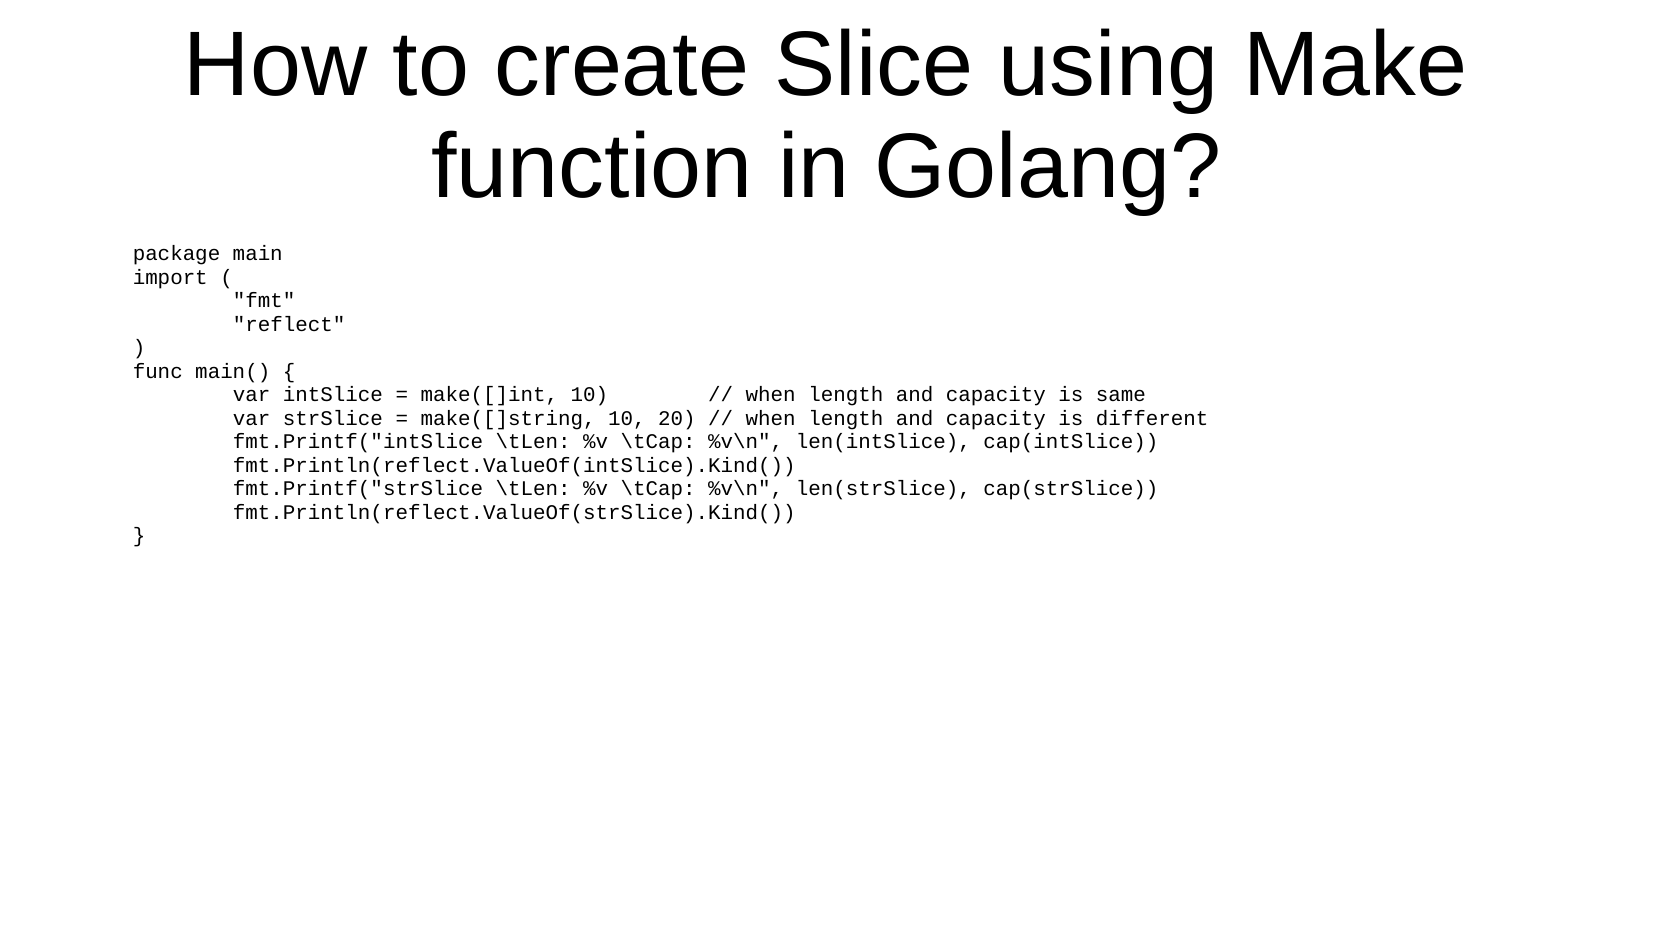

# How to create Slice using Make function in Golang?
package main
import (
 "fmt"
 "reflect"
)
func main() {
 var intSlice = make([]int, 10) // when length and capacity is same
 var strSlice = make([]string, 10, 20) // when length and capacity is different
 fmt.Printf("intSlice \tLen: %v \tCap: %v\n", len(intSlice), cap(intSlice))
 fmt.Println(reflect.ValueOf(intSlice).Kind())
 fmt.Printf("strSlice \tLen: %v \tCap: %v\n", len(strSlice), cap(strSlice))
 fmt.Println(reflect.ValueOf(strSlice).Kind())
}